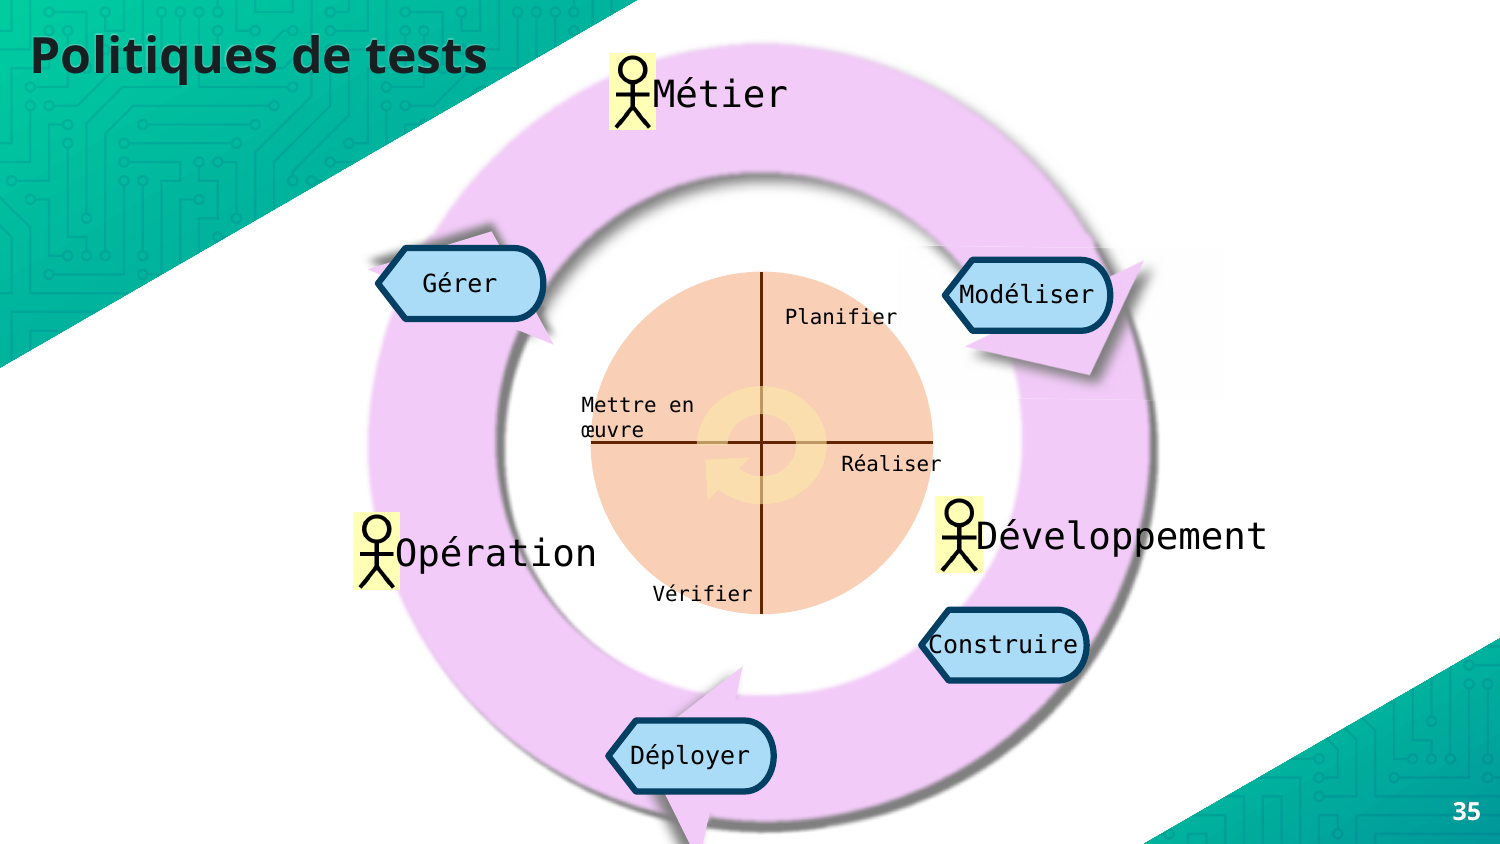

# Politiques de tests
Métier
Gérer
Modéliser
Planifier
Mettre en
œuvre
Réaliser
Vérifier
BDD
Développement
Opération
Construire
Déployer